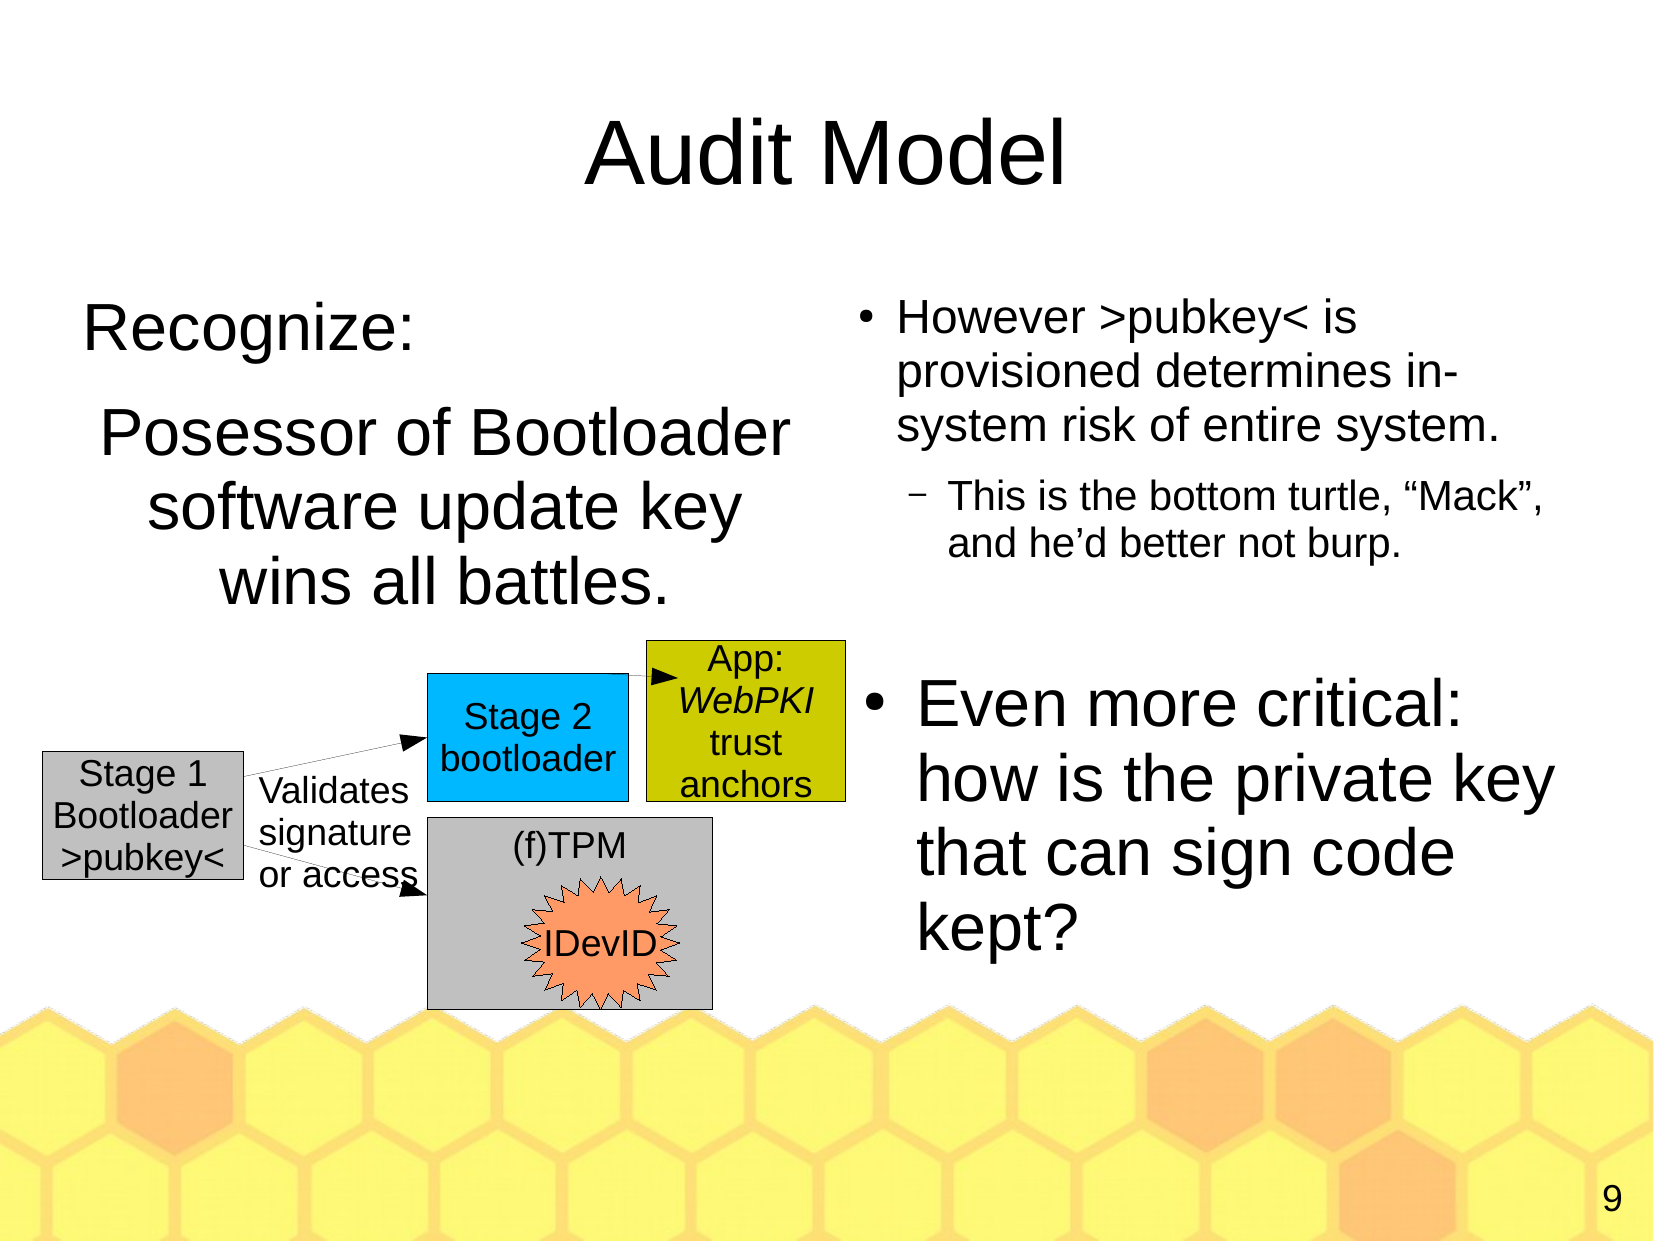

# Audit Model
Recognize:
Posessor of Bootloader software update key wins all battles.
However >pubkey< is provisioned determines in-system risk of entire system.
This is the bottom turtle, “Mack”, and he’d better not burp.
App:
WebPKI
trust
anchors
Even more critical: how is the private key that can sign code kept?
Stage 2
bootloader
Stage 1
Bootloader
>pubkey<
Validates
signature
or access
(f)TPM
IDevID